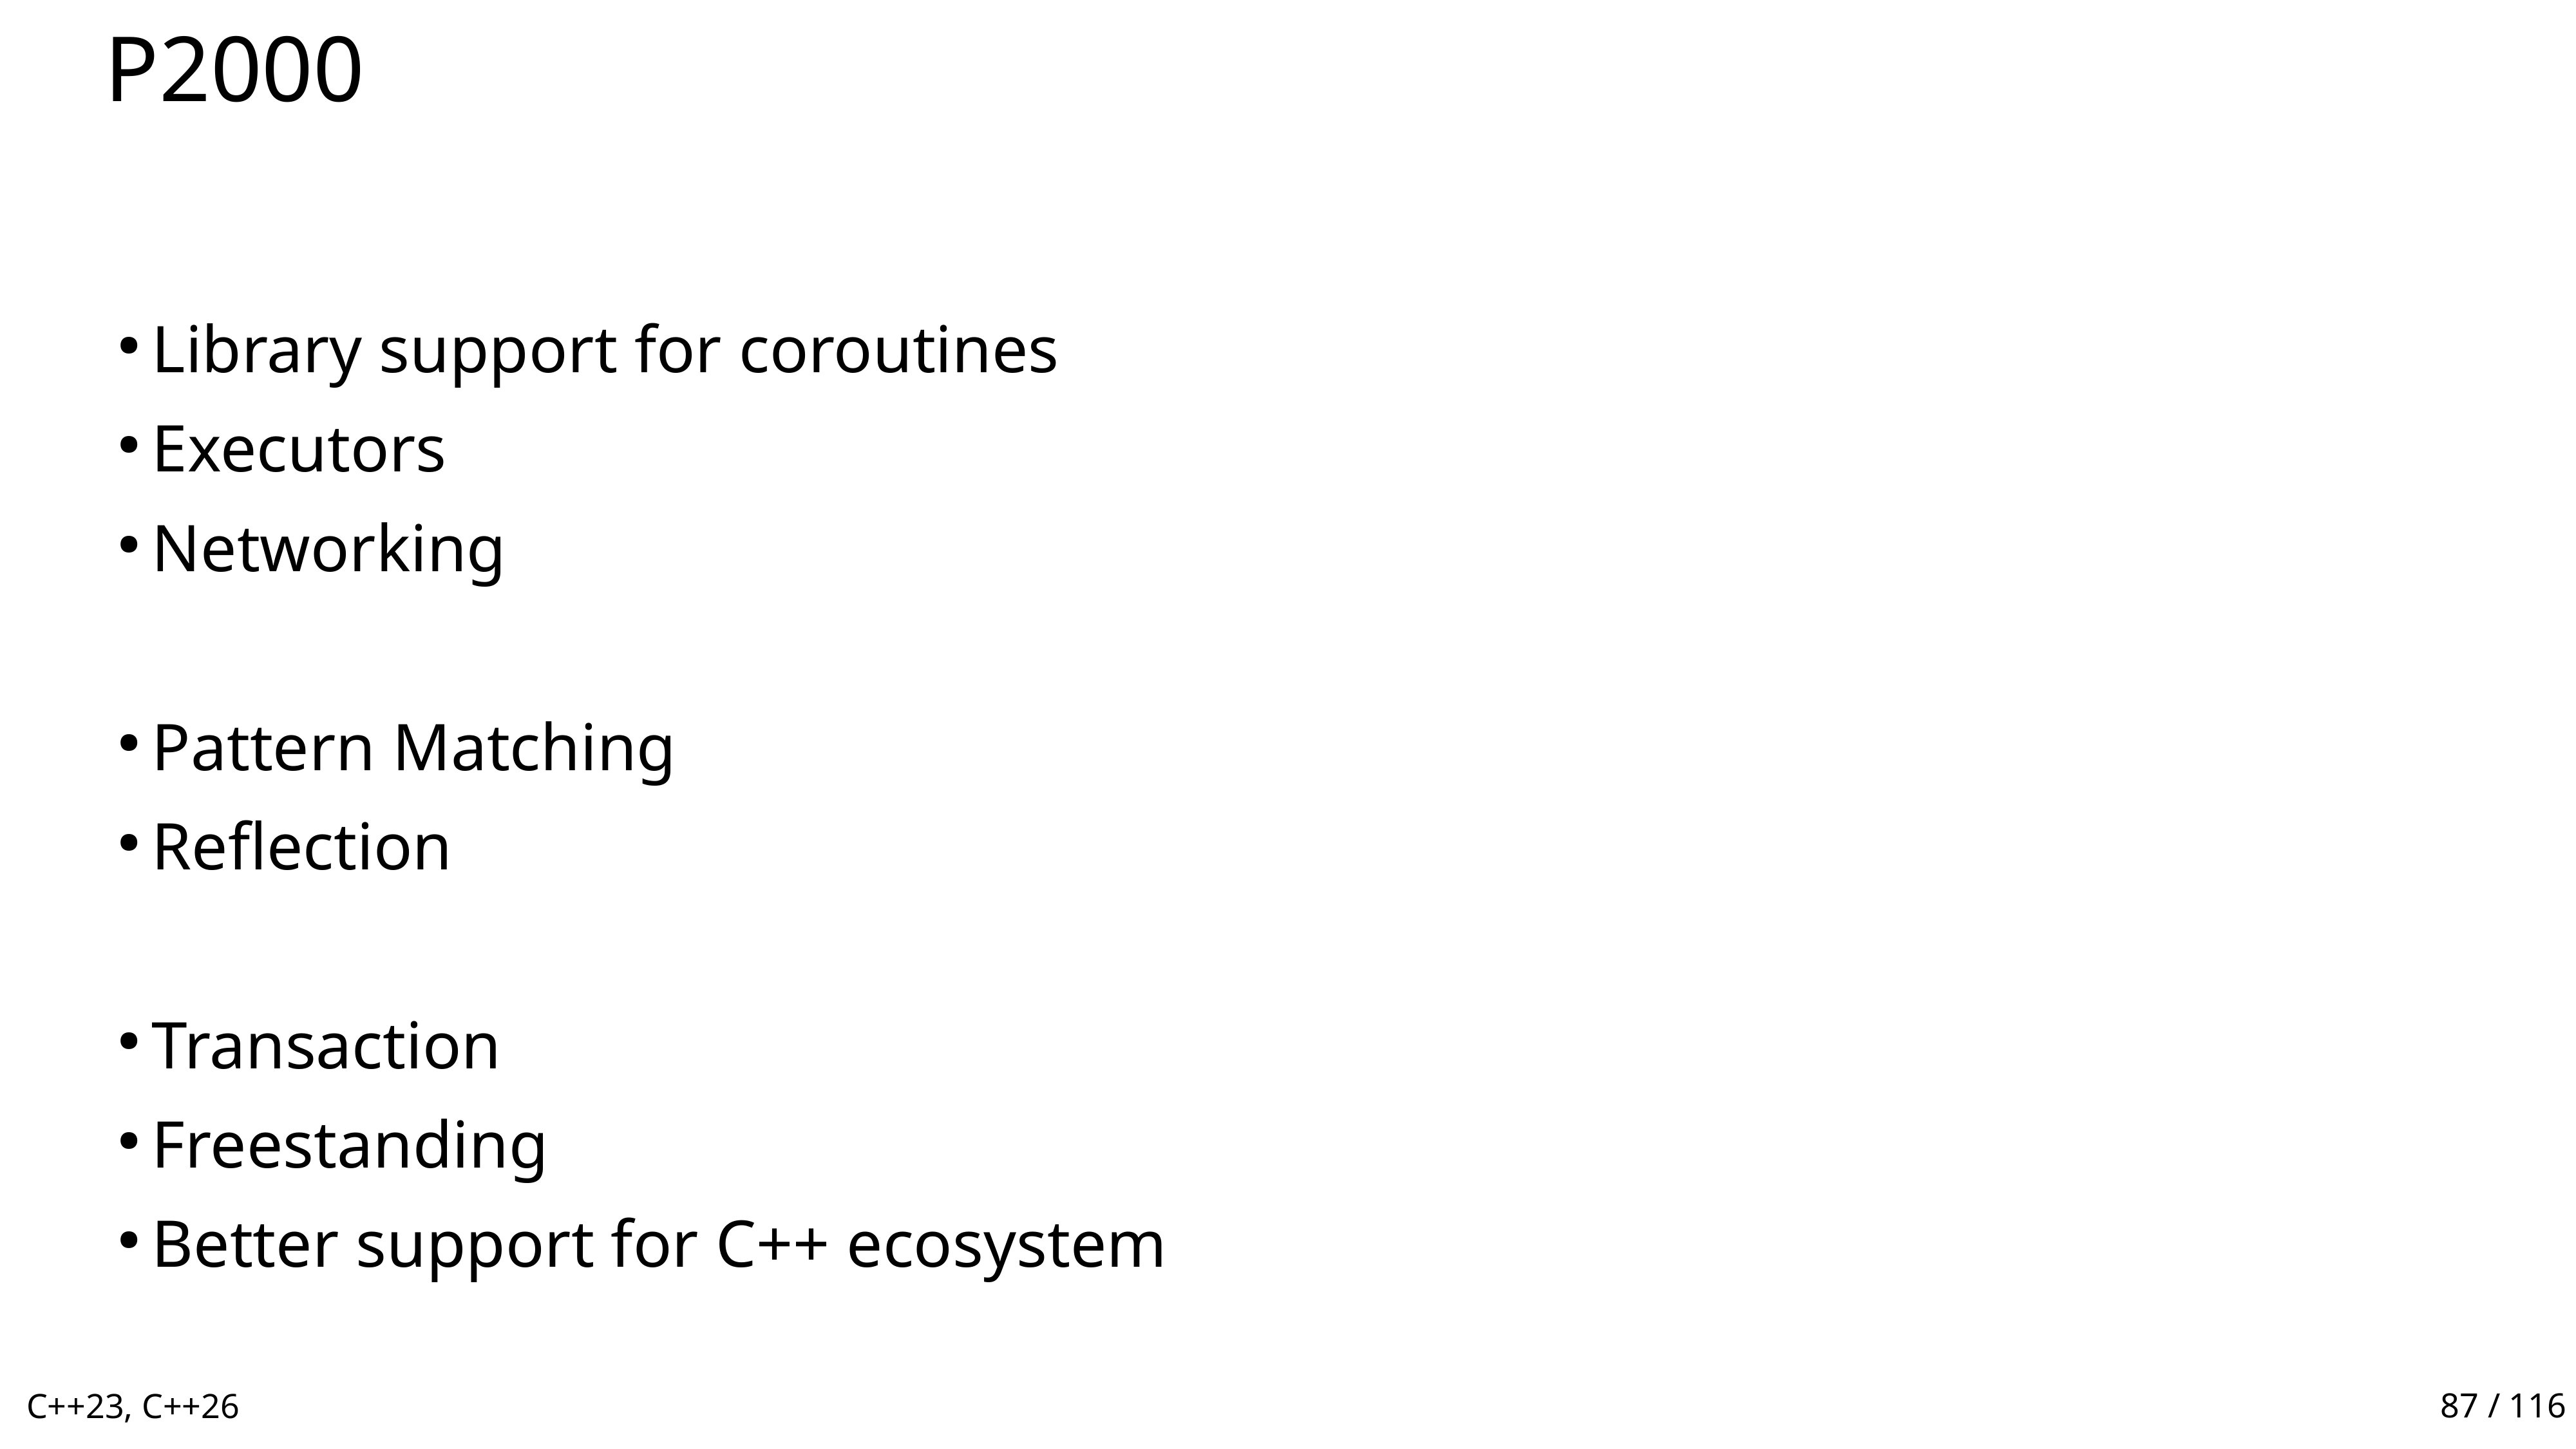

P2000
# Library support for coroutines
Executors
Networking
Pattern Matching
Reflection
Transaction
Freestanding
Better support for C++ ecosystem
C++23, C++26